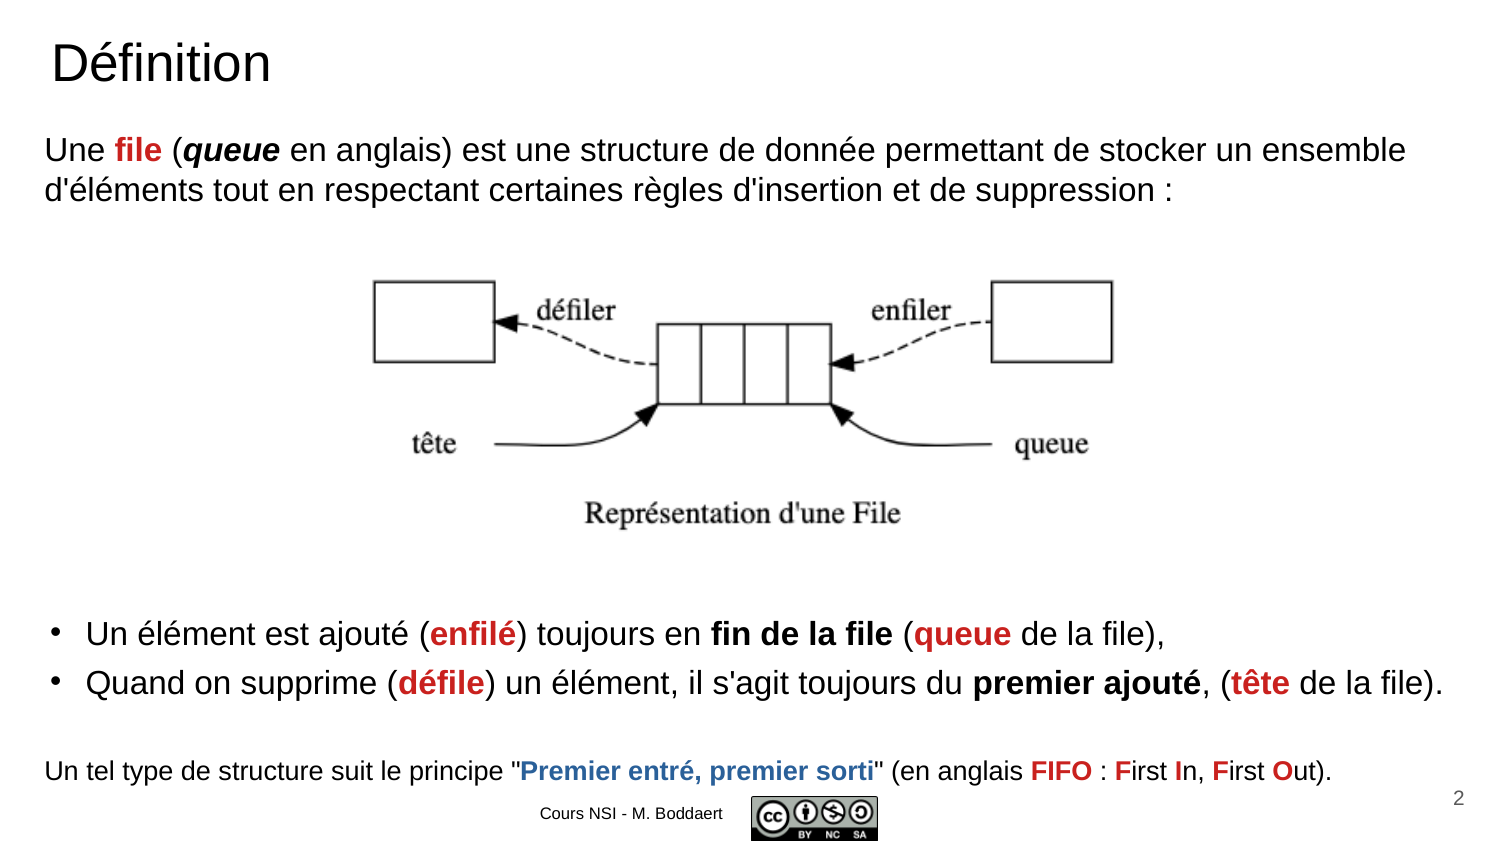

# Définition
Une file (queue en anglais) est une structure de donnée permettant de stocker un ensemble d'éléments tout en respectant certaines règles d'insertion et de suppression :
Un élément est ajouté (enfilé) toujours en fin de la file (queue de la file),
Quand on supprime (défile) un élément, il s'agit toujours du premier ajouté, (tête de la file).
Un tel type de structure suit le principe "Premier entré, premier sorti" (en anglais FIFO : First In, First Out).